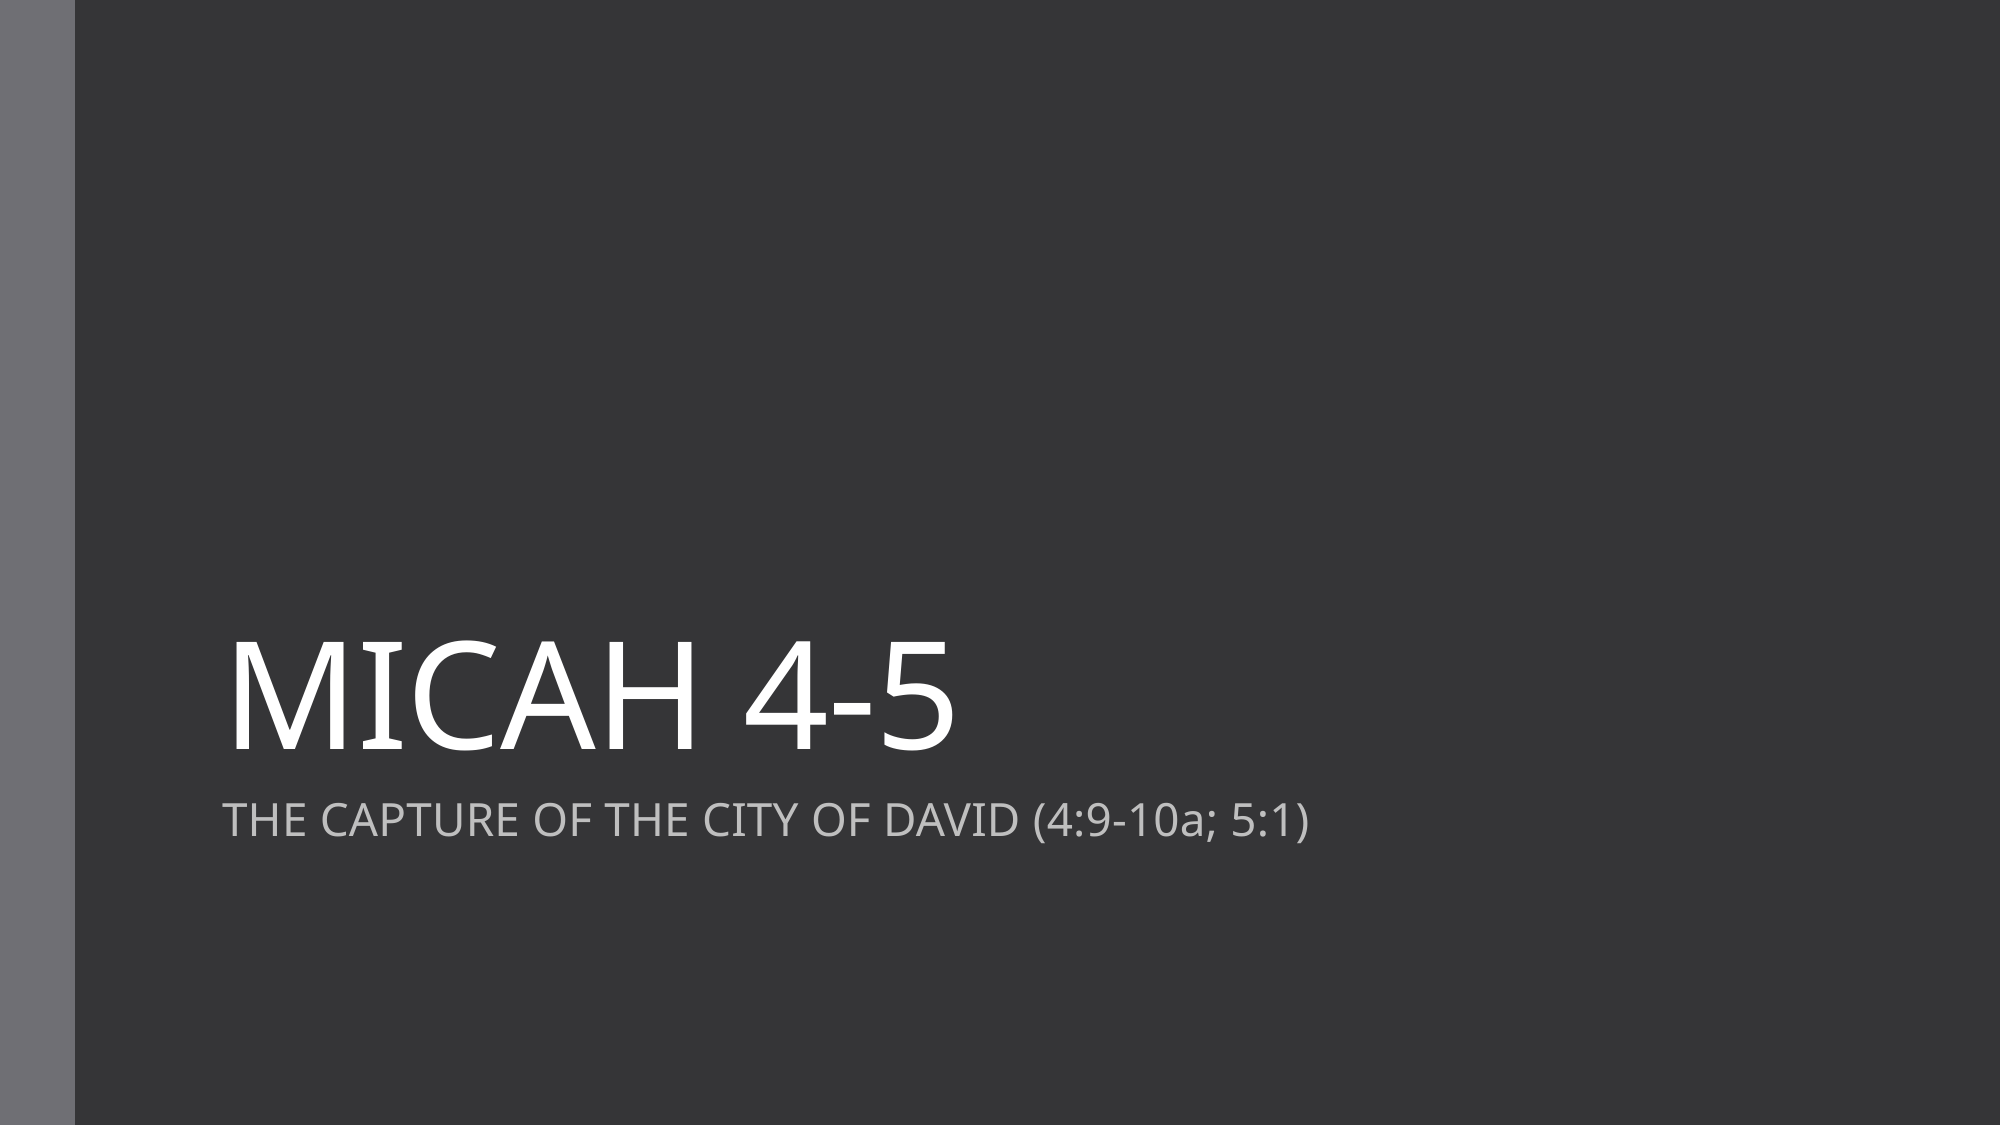

# MICAH 4-5
THE CAPTURE OF THE CITY OF DAVID (4:9-10a; 5:1)